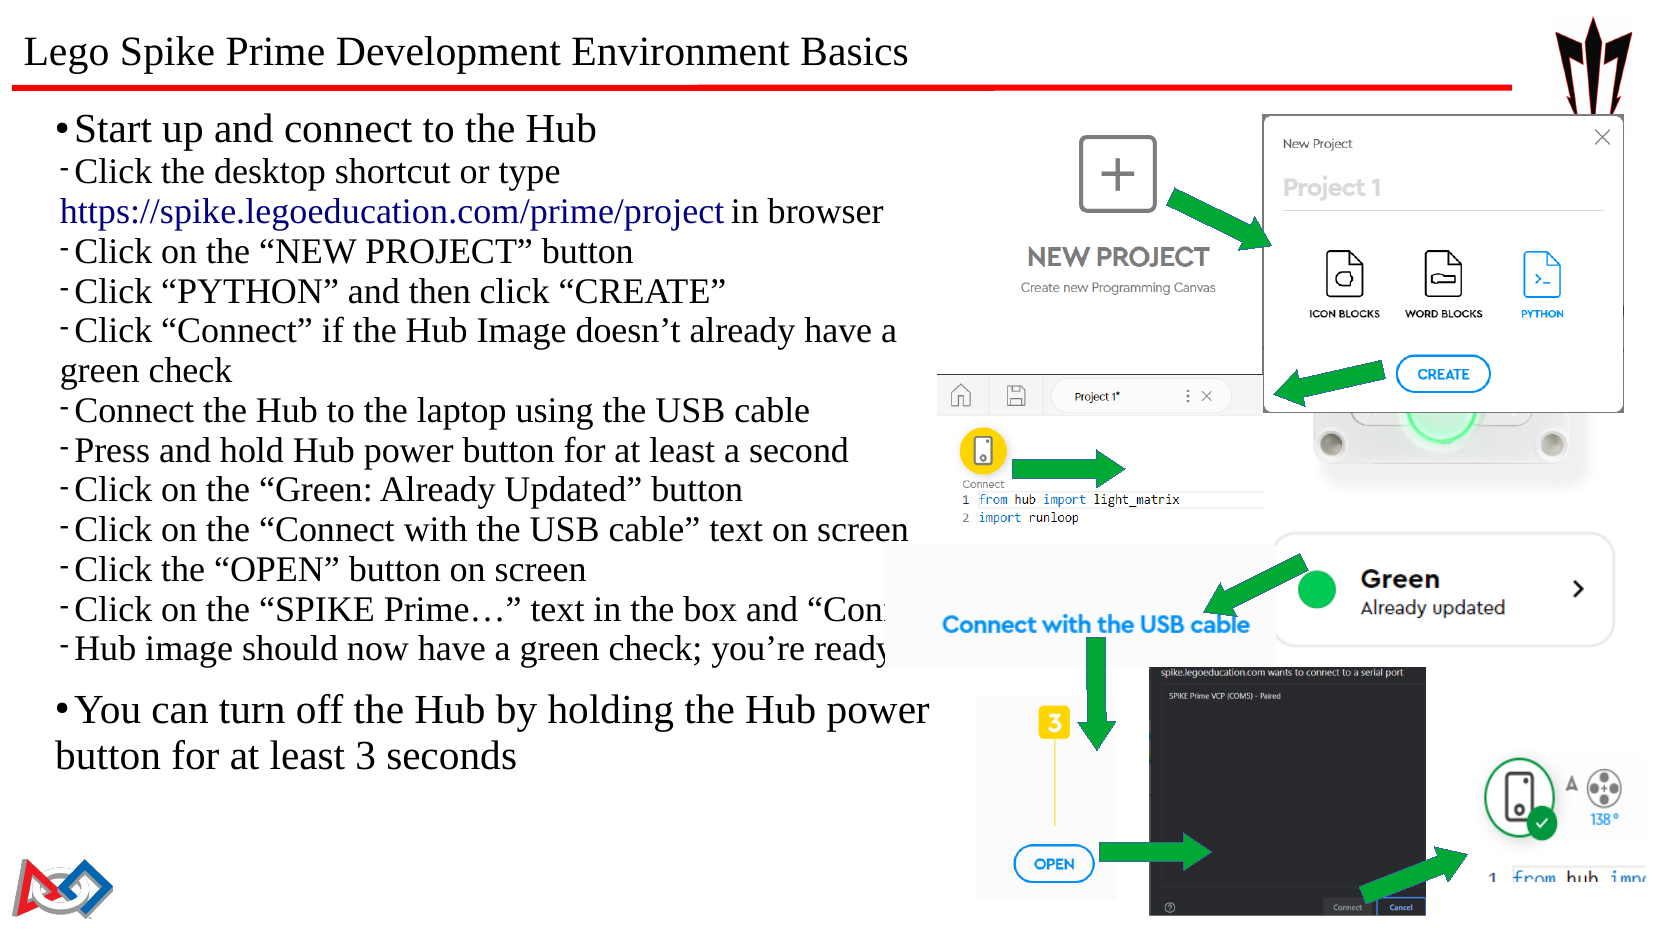

# Lego Spike Prime Development Environment Basics
 Start up and connect to the Hub
 Click the desktop shortcut or type https://spike.legoeducation.com/prime/project in browser
 Click on the “NEW PROJECT” button
 Click “PYTHON” and then click “CREATE”
 Click “Connect” if the Hub Image doesn’t already have a green check
 Connect the Hub to the laptop using the USB cable
 Press and hold Hub power button for at least a second
 Click on the “Green: Already Updated” button
 Click on the “Connect with the USB cable” text on screen
 Click the “OPEN” button on screen
 Click on the “SPIKE Prime…” text in the box and “Connect”
 Hub image should now have a green check; you’re ready!
 You can turn off the Hub by holding the Hub power button for at least 3 seconds